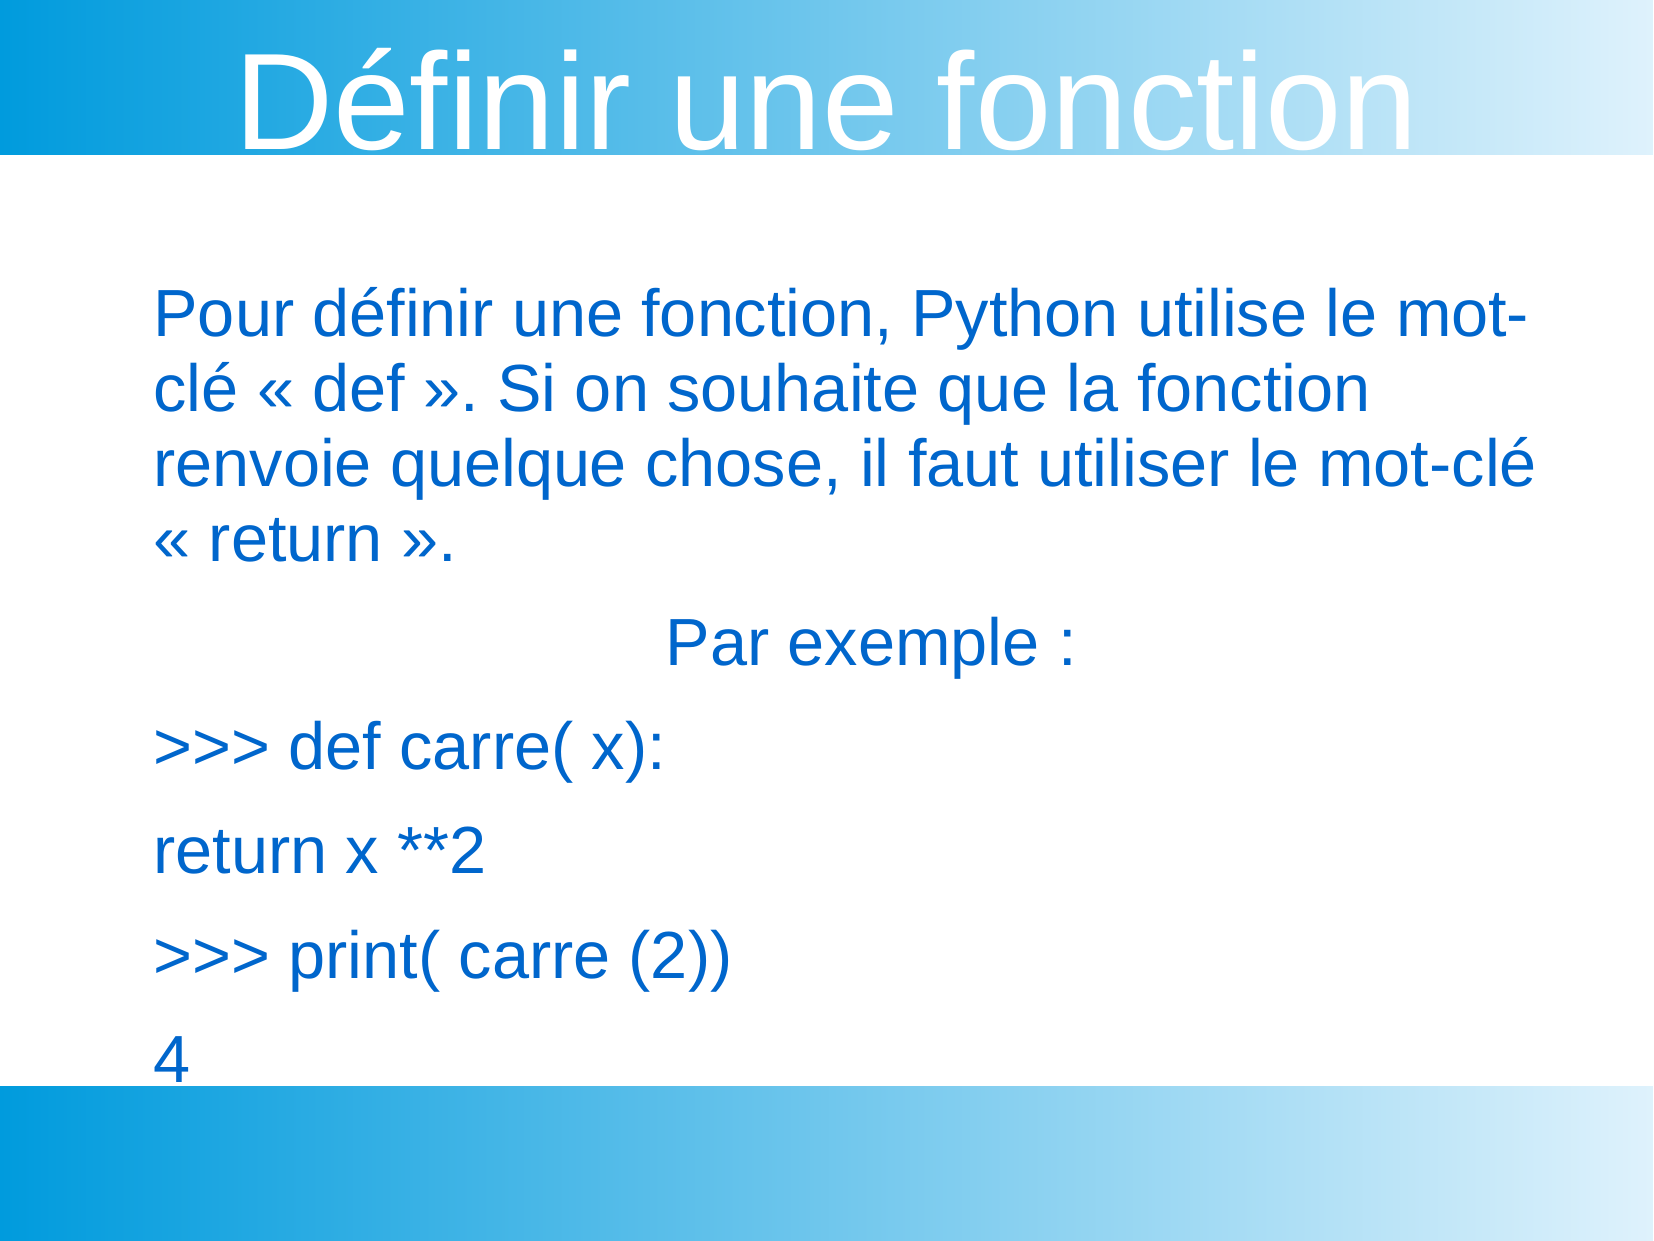

# Définir une fonction
Pour définir une fonction, Python utilise le mot-clé « def ». Si on souhaite que la fonction renvoie quelque chose, il faut utiliser le mot-clé « return ».
 Par exemple :
>>> def carre( x):
return x **2
>>> print( carre (2))
4